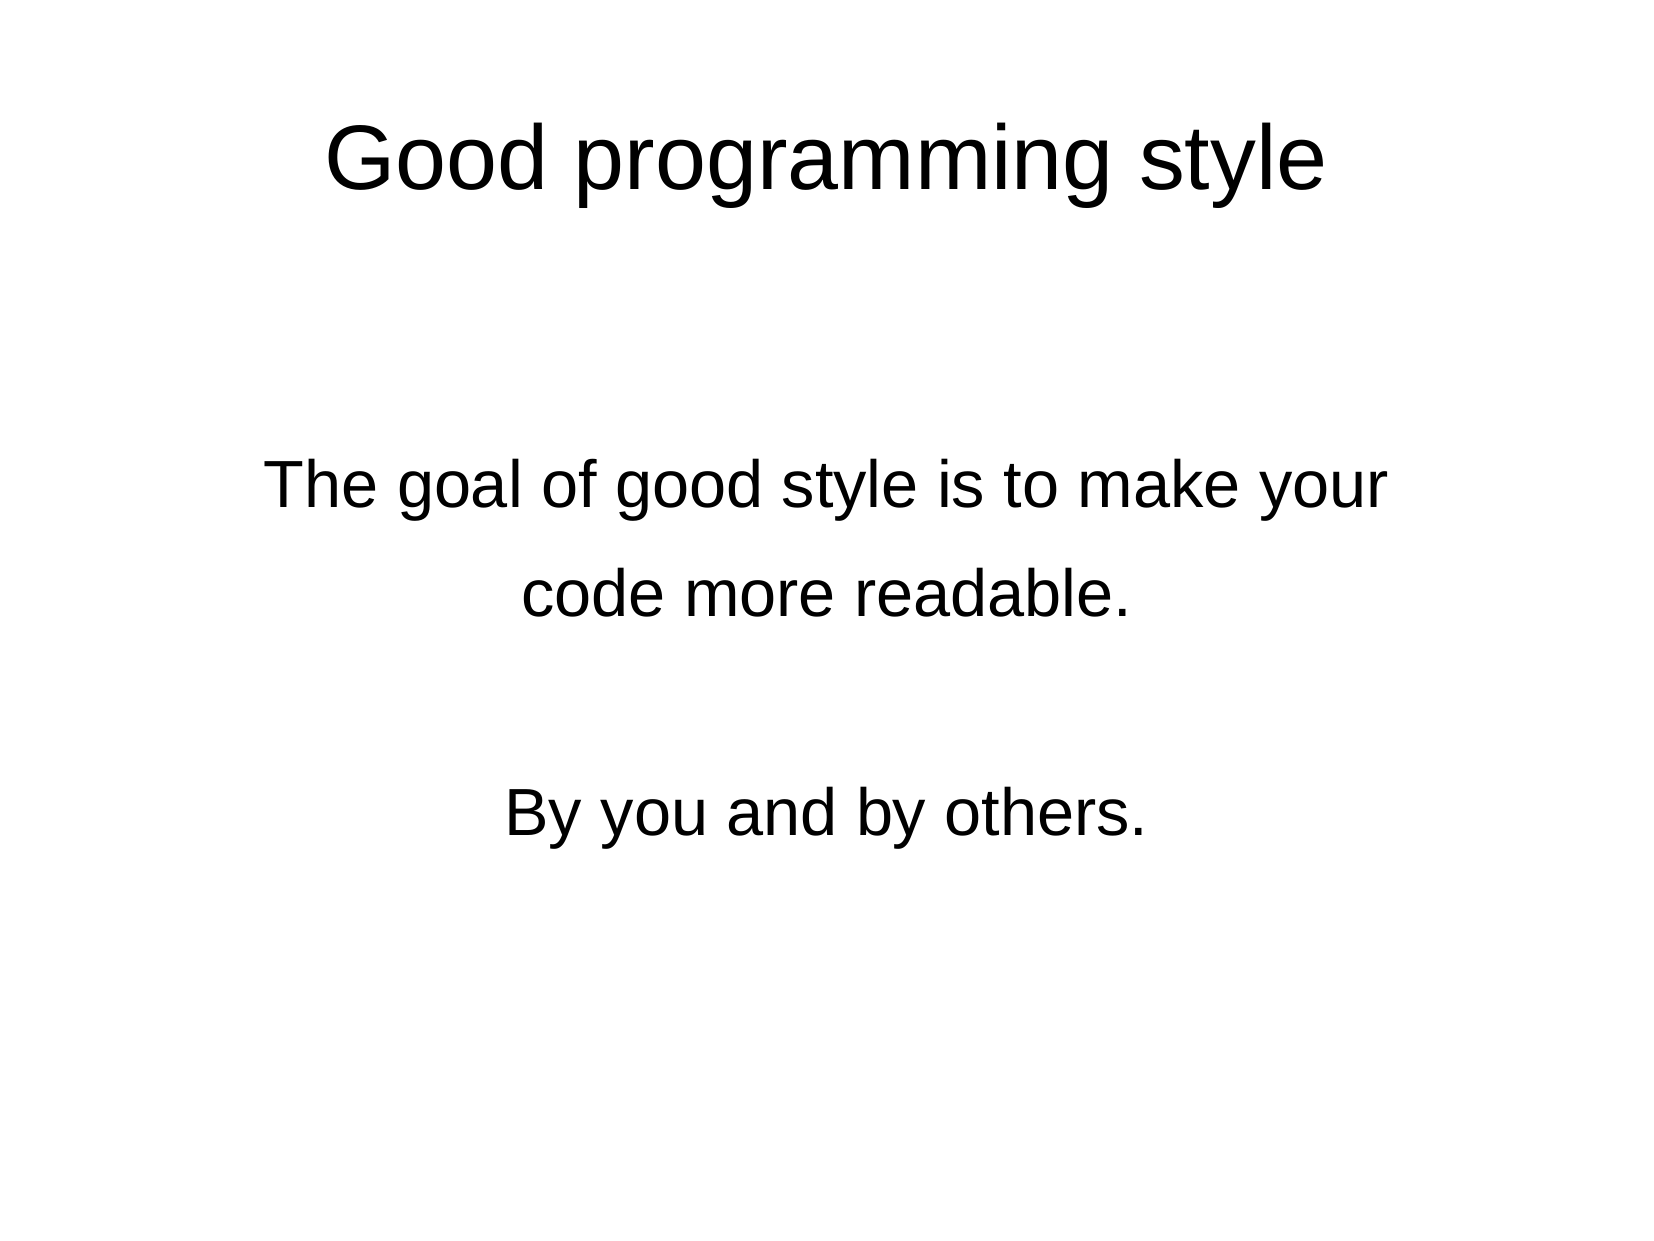

# Good programming style
The goal of good style is to make your
code more readable.
By you and by others.